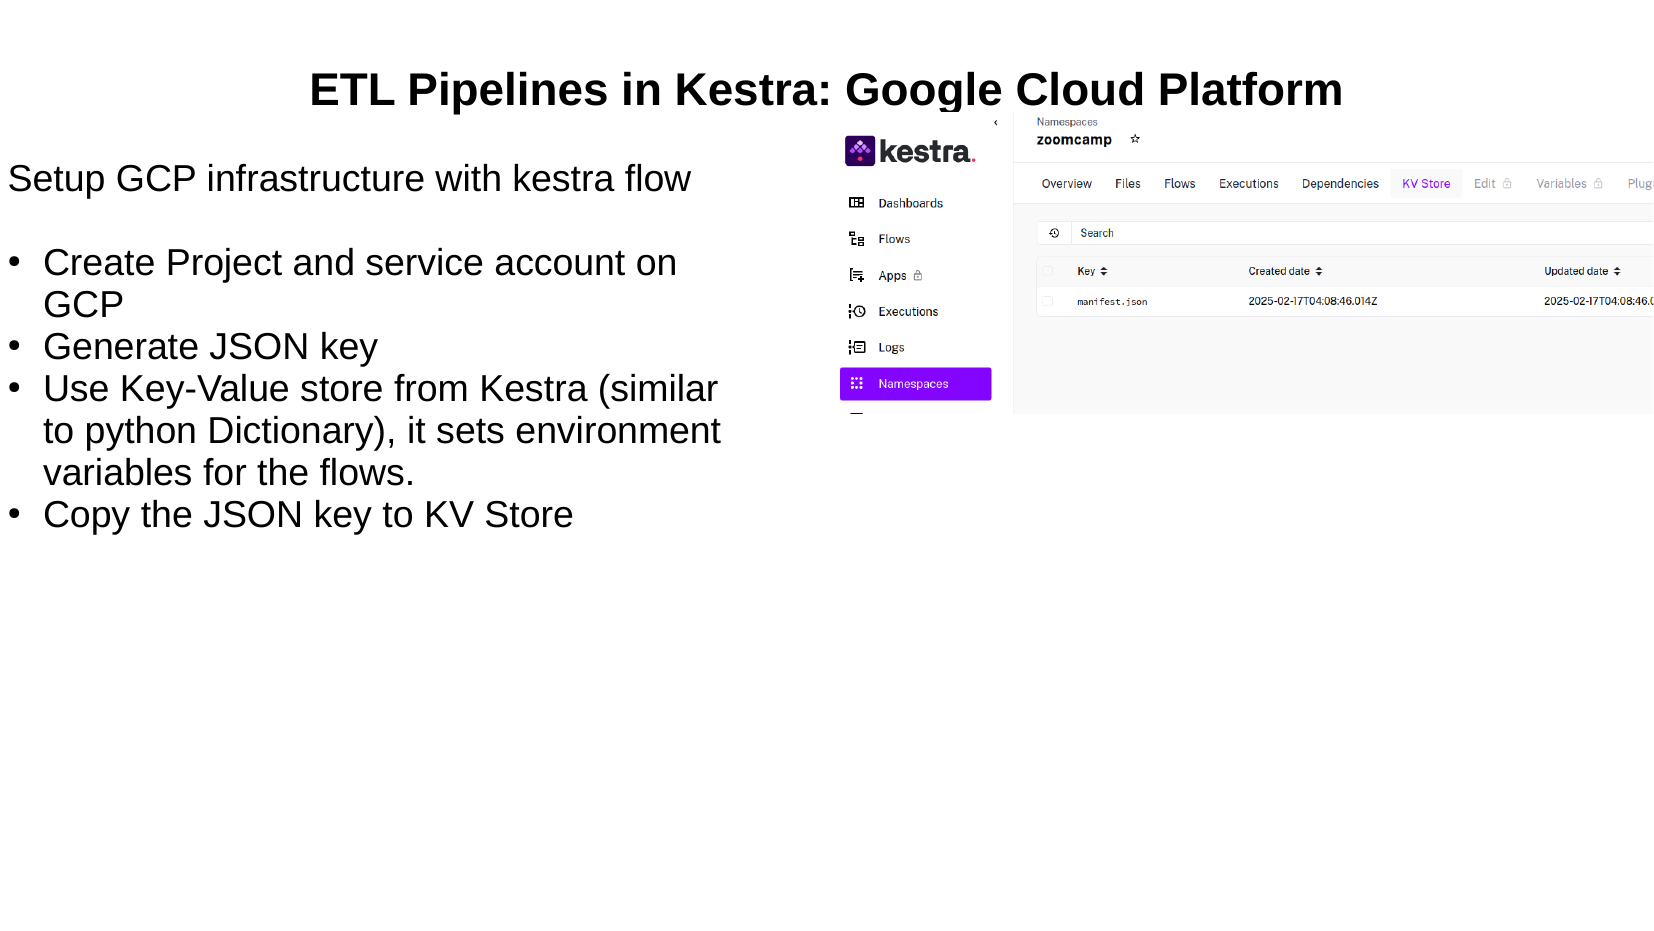

# ETL Pipelines in Kestra: Google Cloud Platform
Setup GCP infrastructure with kestra flow
Create Project and service account on GCP
Generate JSON key
Use Key-Value store from Kestra (similar to python Dictionary), it sets environment variables for the flows.
Copy the JSON key to KV Store